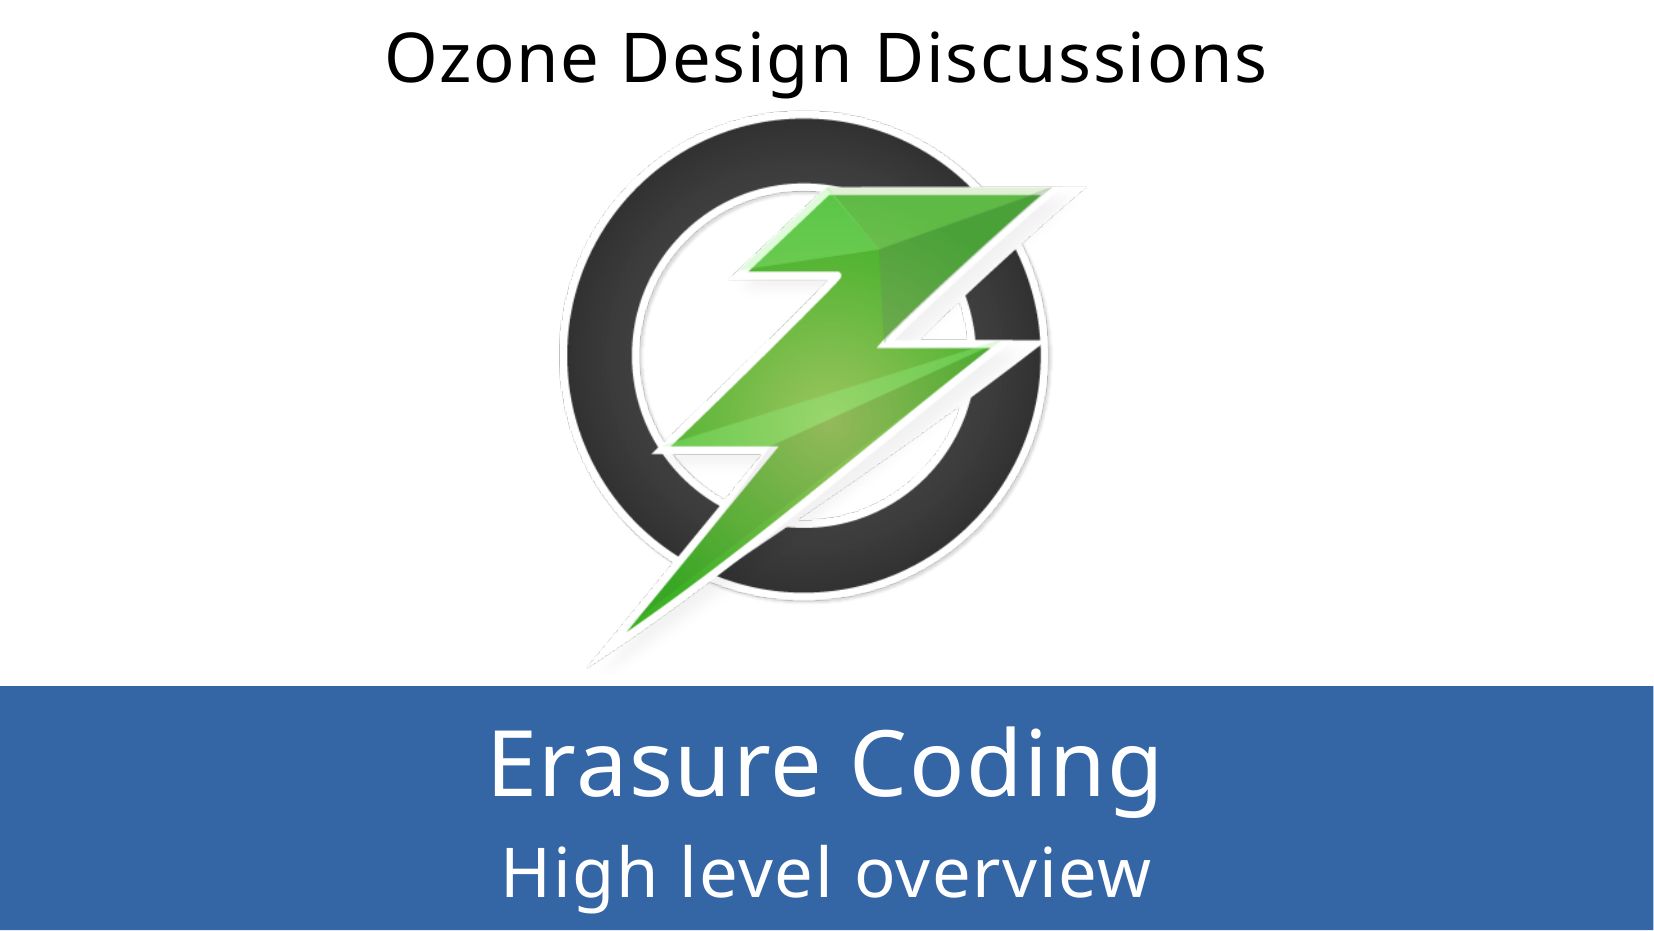

# Ozone Design Discussions
Erasure Coding
High level overview